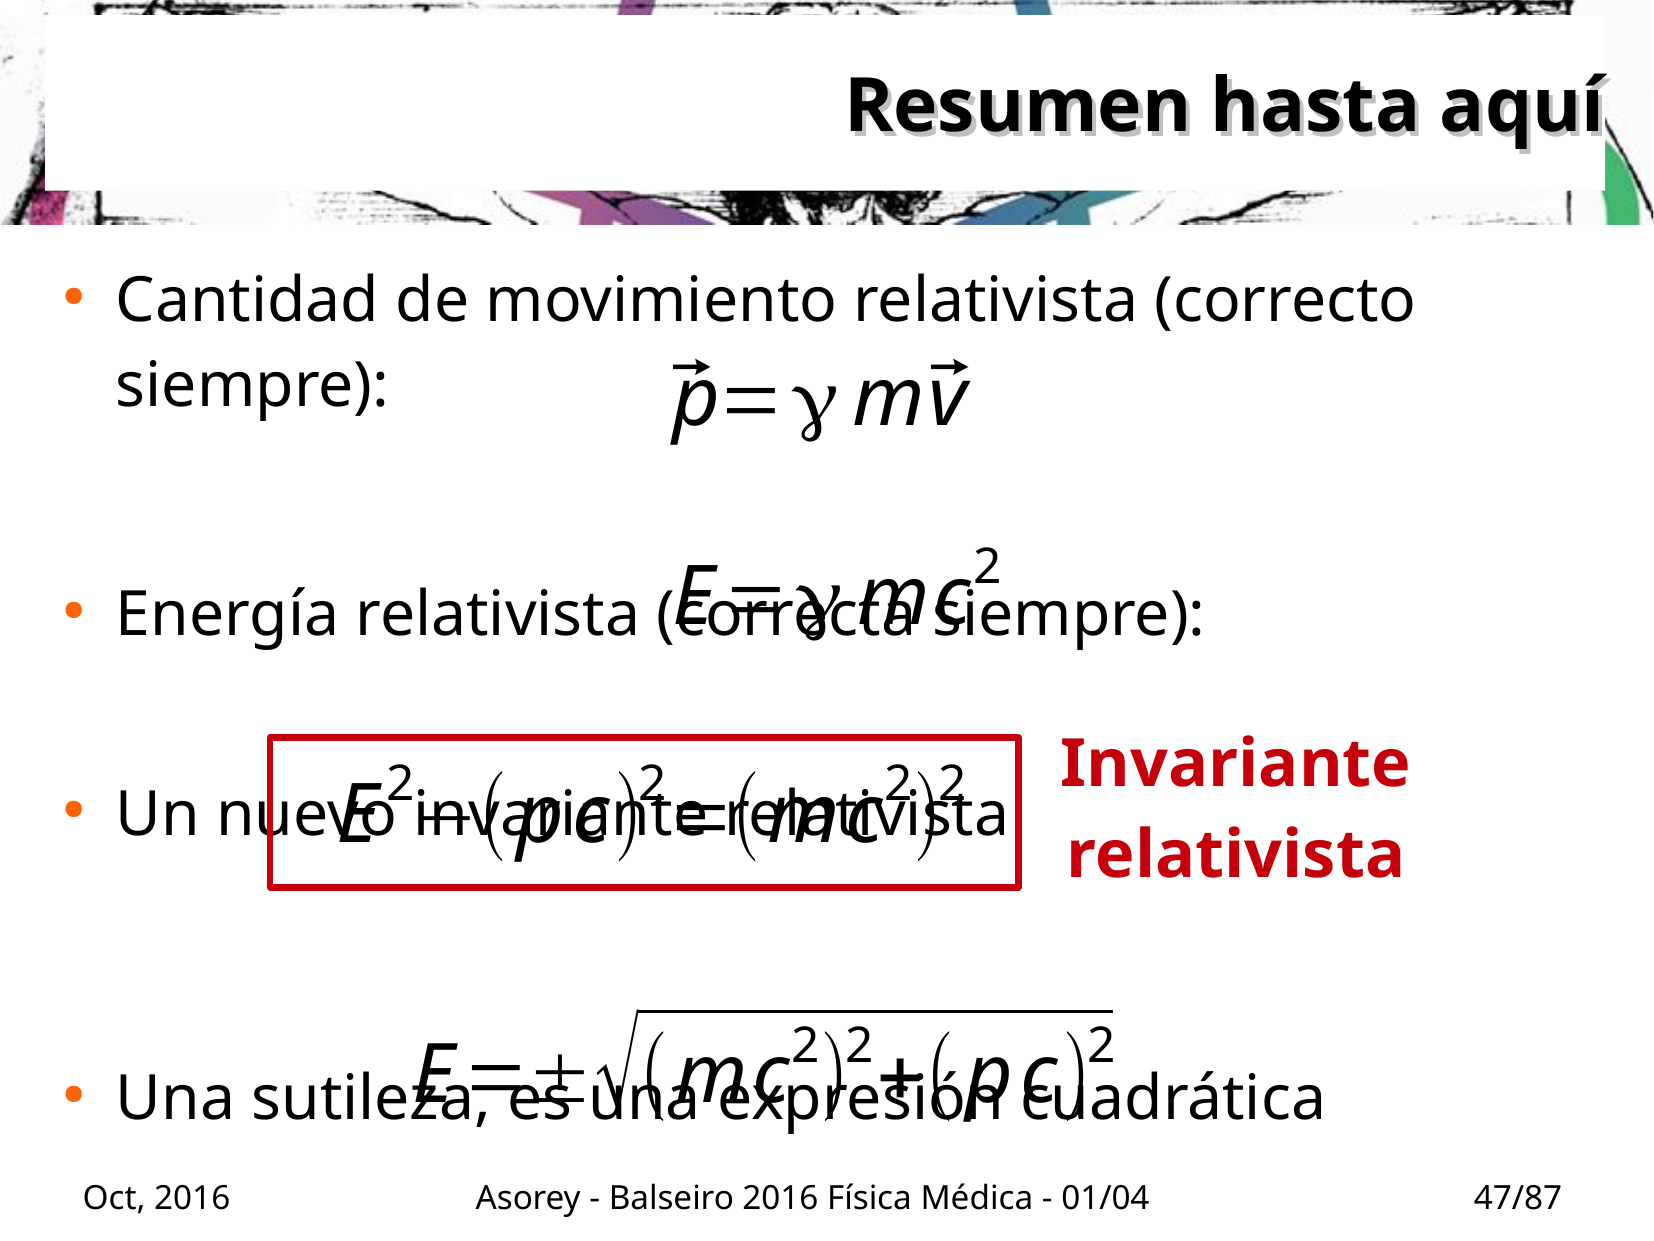

# Resumen hasta aquí
Cantidad de movimiento relativista (correcto siempre):
Energía relativista (correcta siempre):
Un nuevo invariante relativista
Una sutileza, es una expresión cuadrática
Invariante relativista
Oct, 2016
Asorey - Balseiro 2016 Física Médica - 01/04
47